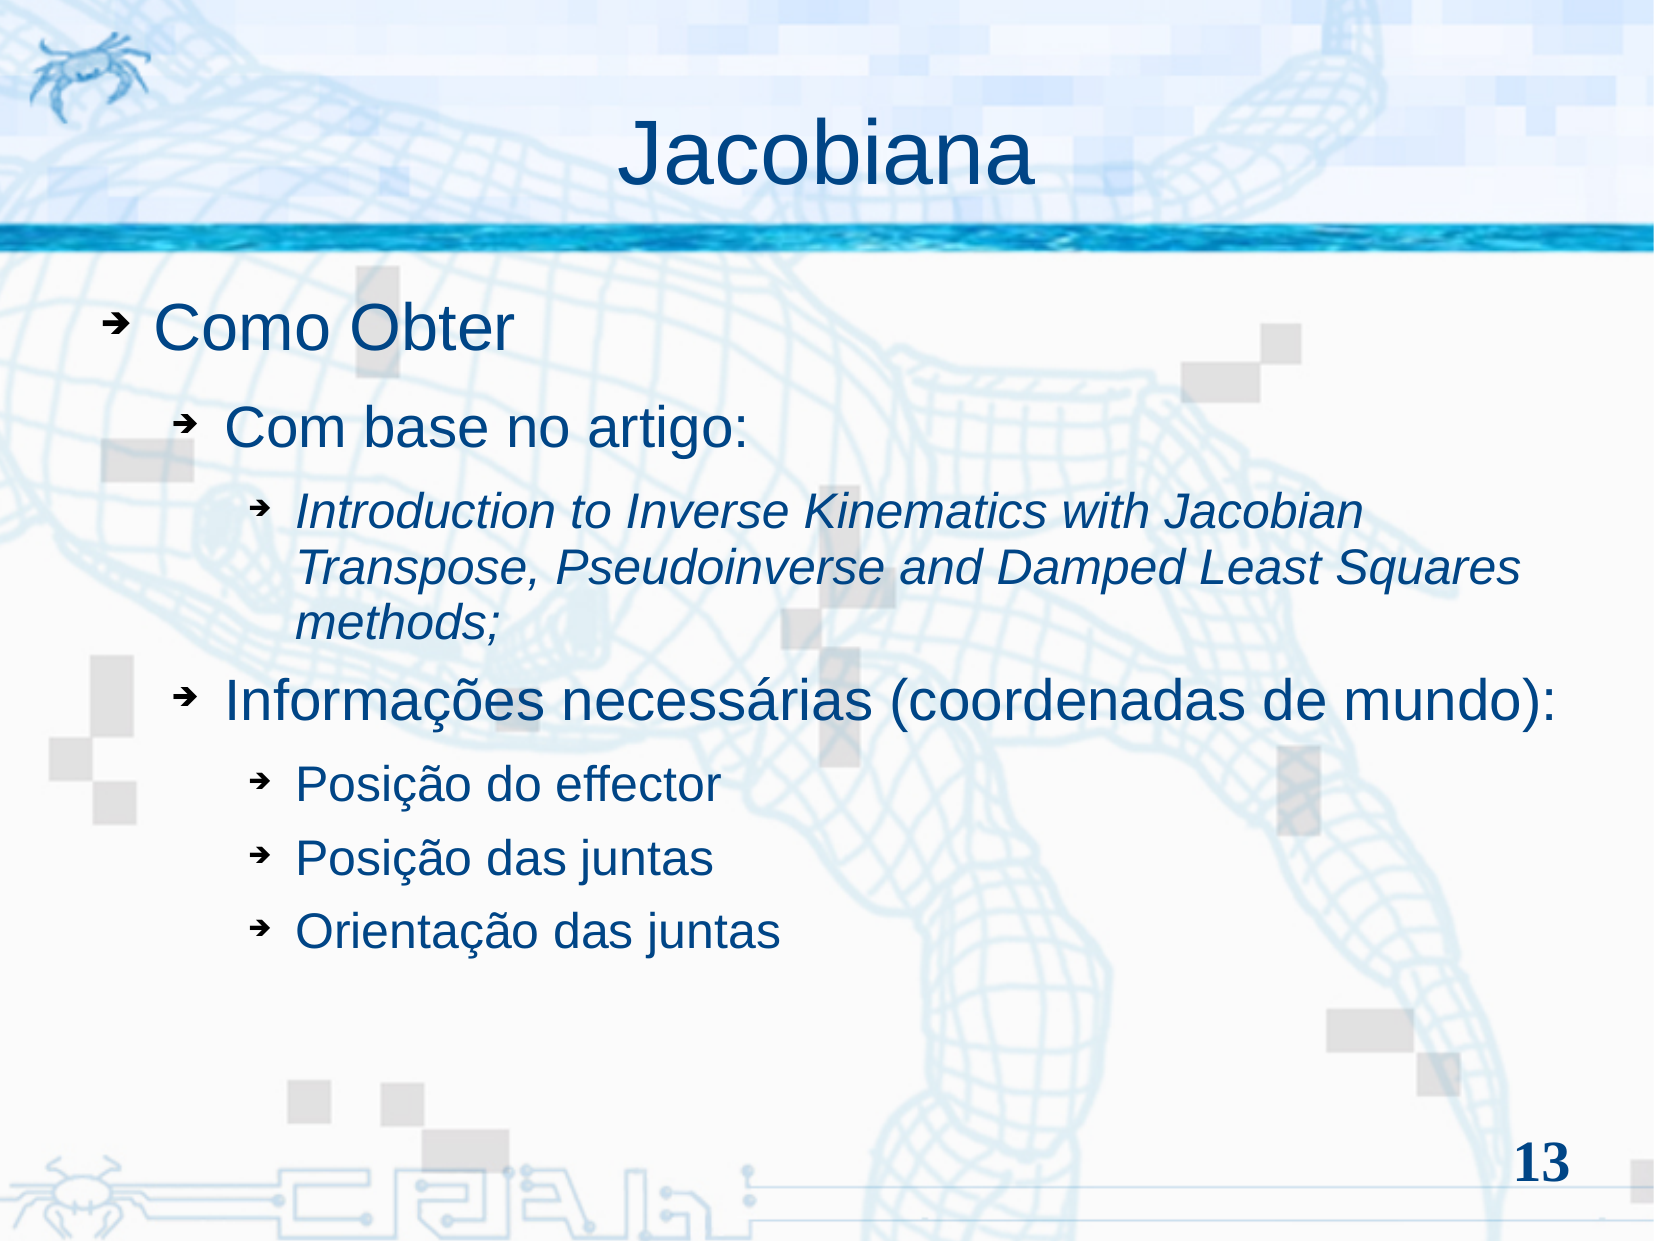

# Jacobiana
Como Obter
Com base no artigo:
Introduction to Inverse Kinematics with Jacobian Transpose, Pseudoinverse and Damped Least Squares methods;
Informações necessárias (coordenadas de mundo):
Posição do effector
Posição das juntas
Orientação das juntas
13